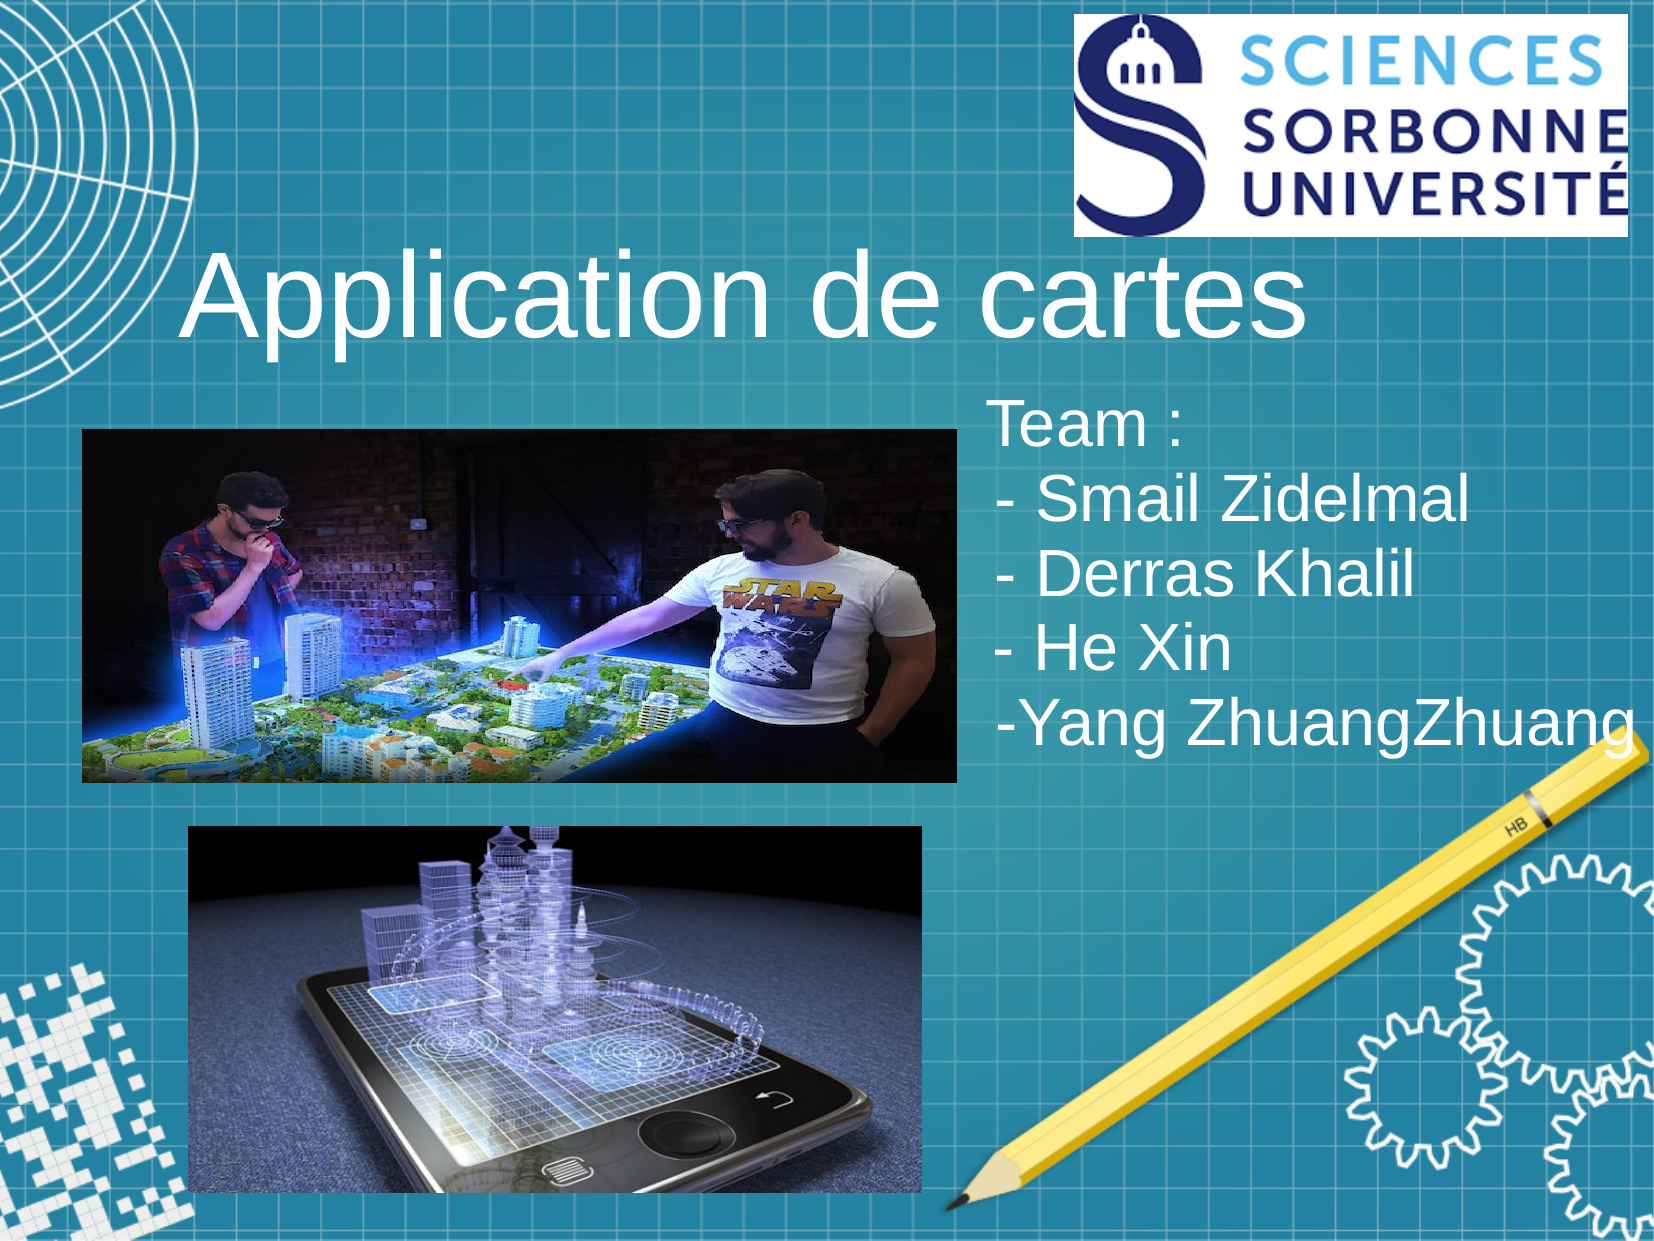

# Application de cartes
 Team :
					 - Smail Zidelmal
 - Derras Khalil
 - He Xin
 -Yang ZhuangZhuang